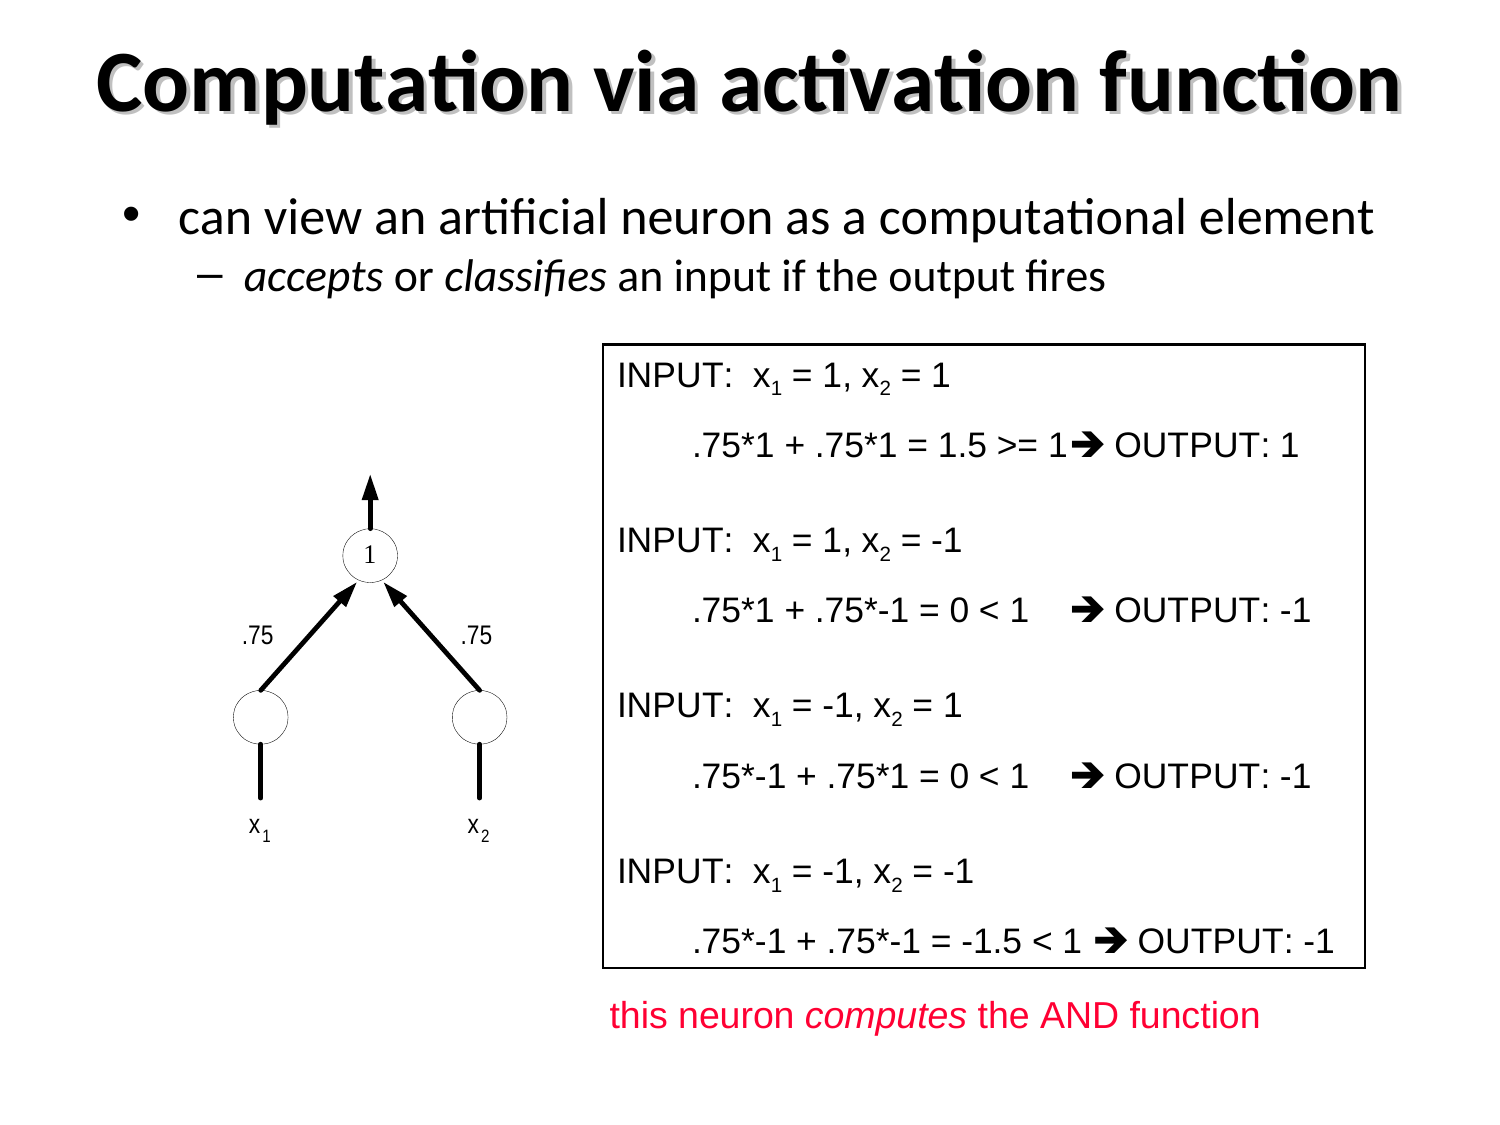

# Computation via activation function
can view an artificial neuron as a computational element
accepts or classifies an input if the output fires
INPUT: x1 = 1, x2 = 1
.75*1 + .75*1 = 1.5 >= 1	 OUTPUT: 1
INPUT: x1 = 1, x2 = -1
.75*1 + .75*-1 = 0 < 1	 OUTPUT: -1
INPUT: x1 = -1, x2 = 1
.75*-1 + .75*1 = 0 < 1	 OUTPUT: -1
INPUT: x1 = -1, x2 = -1
.75*-1 + .75*-1 = -1.5 < 1  OUTPUT: -1
this neuron computes the AND function